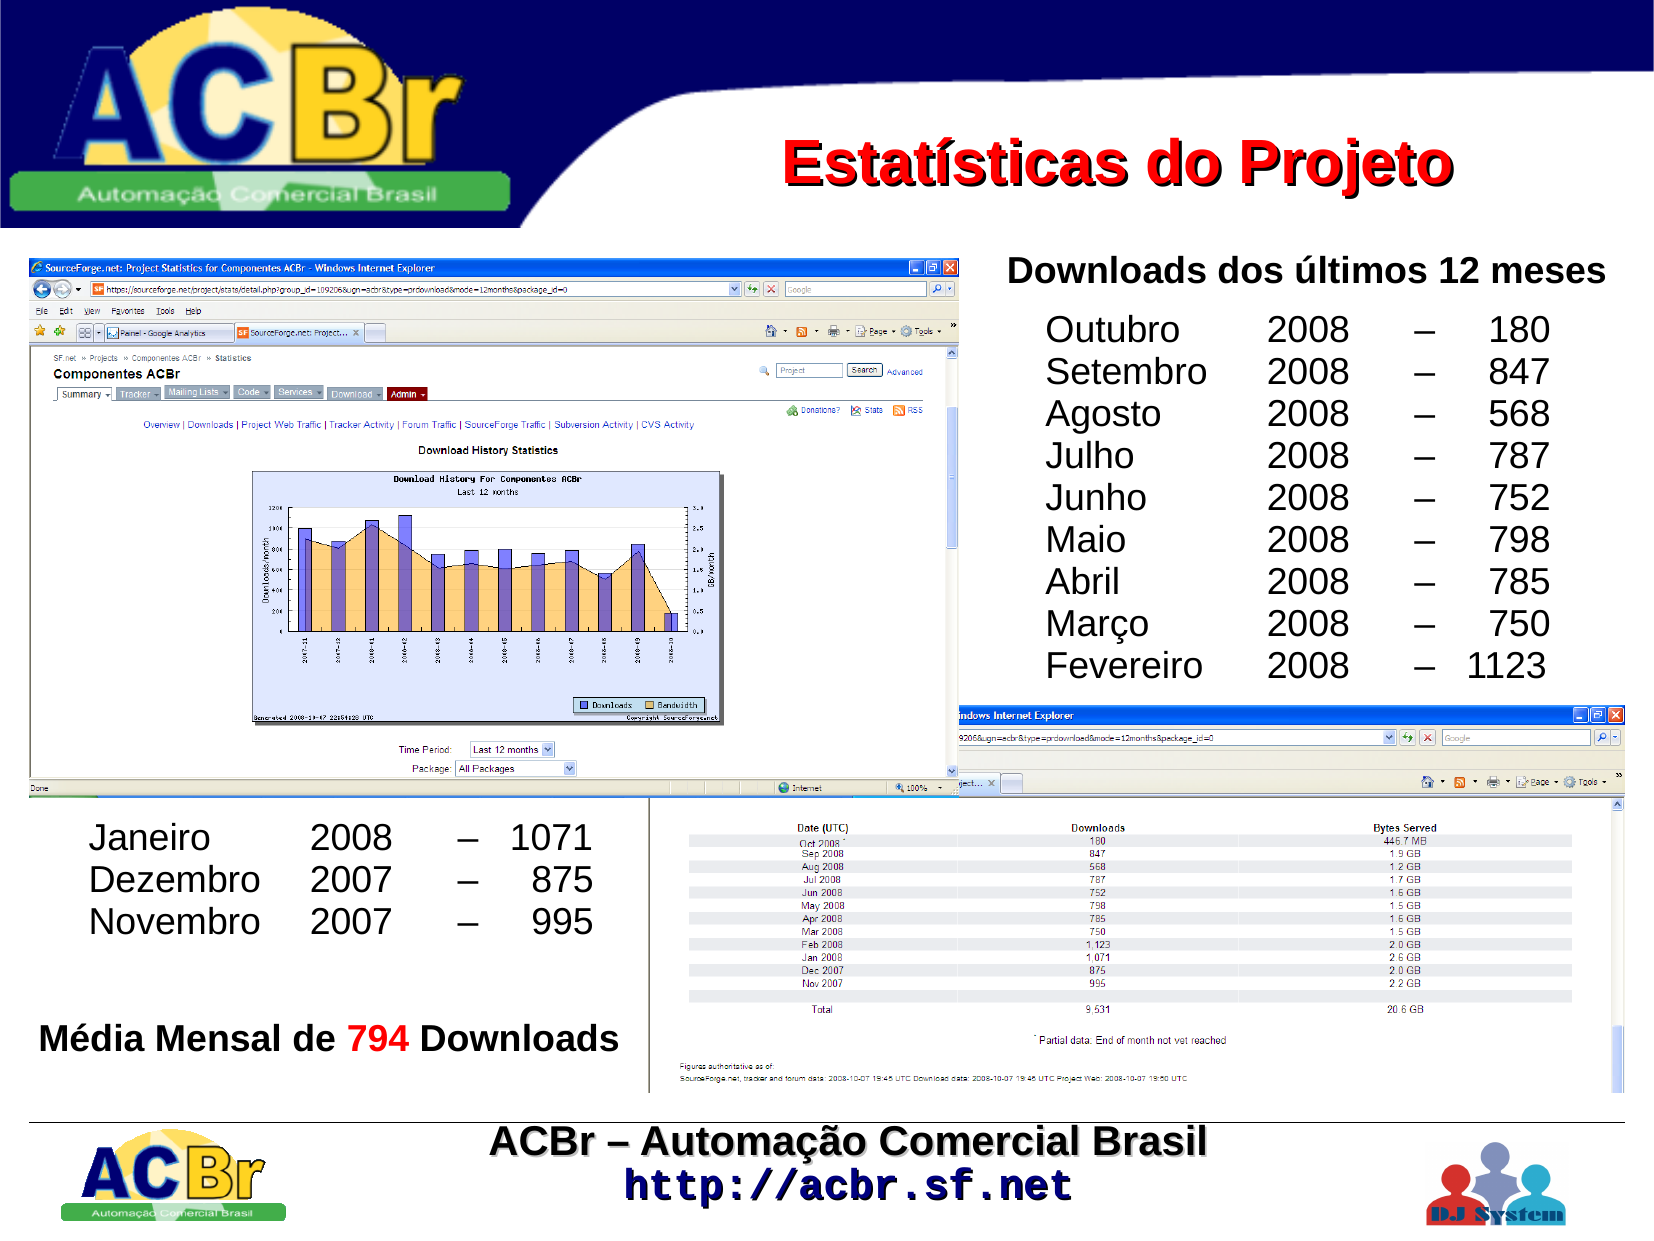

# Estatísticas do Projeto
Downloads dos últimos 12 meses
Outubro		2008 	– 	180
Setembro	2008 	–	847
Agosto		2008	–	568
Julho		2008 	–	787
Junho		2008	–	752
Maio		2008	–	798
Abril		2008	–	785
Março		2008	–	750
Fevereiro	2008	– 1123
Janeiro		2008 	– 1071
Dezembro	2007	–	875
Novembro	2007	–	995
Média Mensal de 794 Downloads